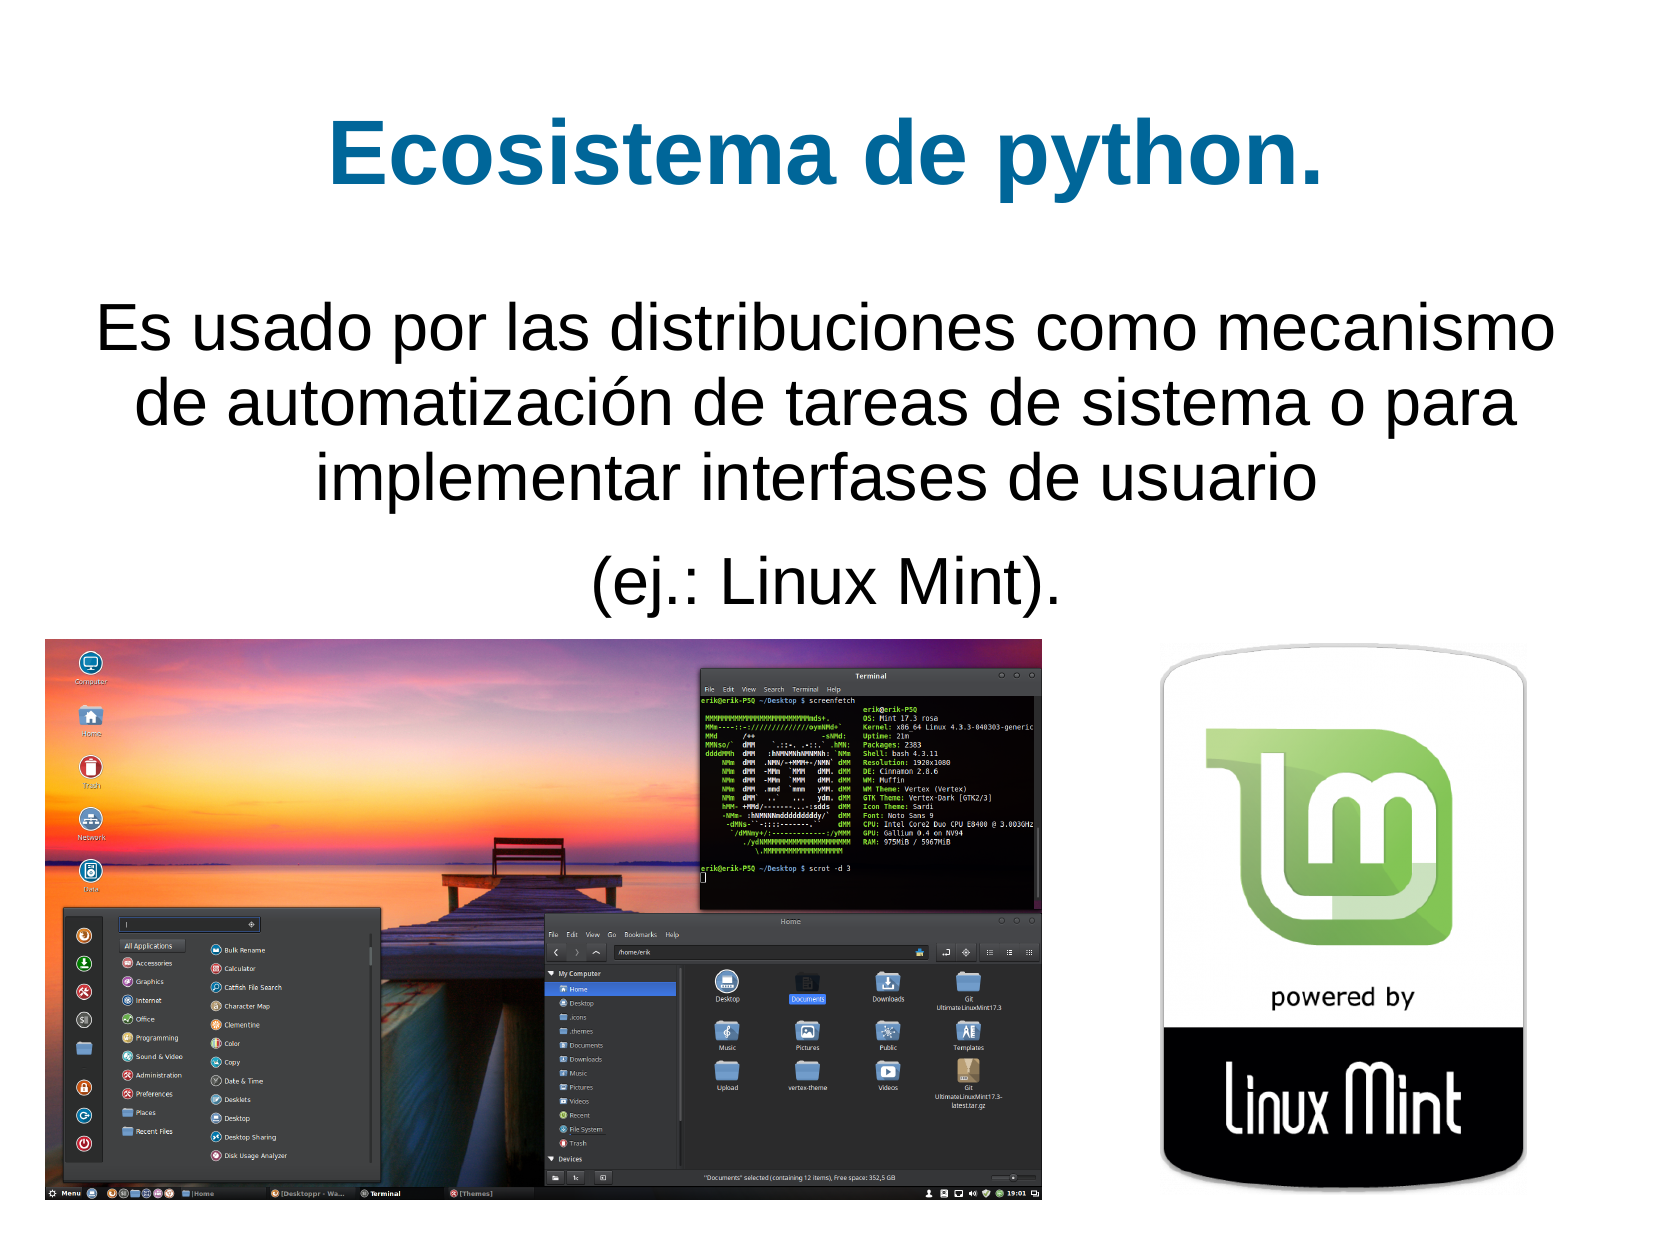

# Ecosistema de python.
Es usado por las distribuciones como mecanismo de automatización de tareas de sistema o para implementar interfases de usuario
(ej.: Linux Mint).